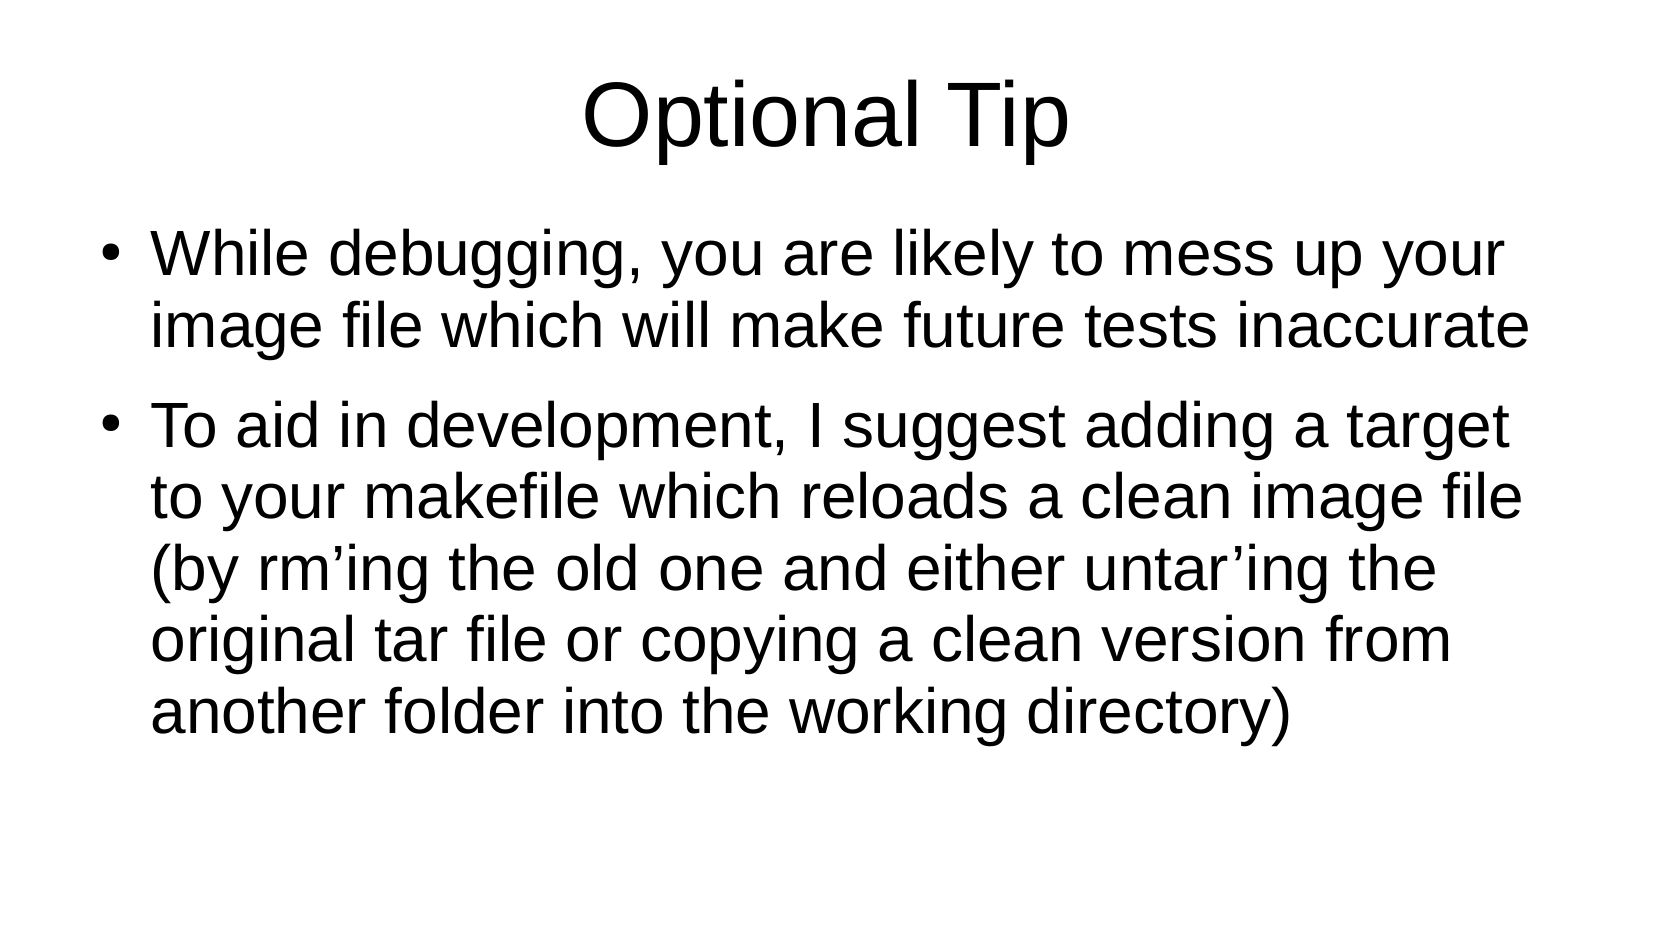

# Optional Tip
While debugging, you are likely to mess up your image file which will make future tests inaccurate
To aid in development, I suggest adding a target to your makefile which reloads a clean image file (by rm’ing the old one and either untar’ing the original tar file or copying a clean version from another folder into the working directory)